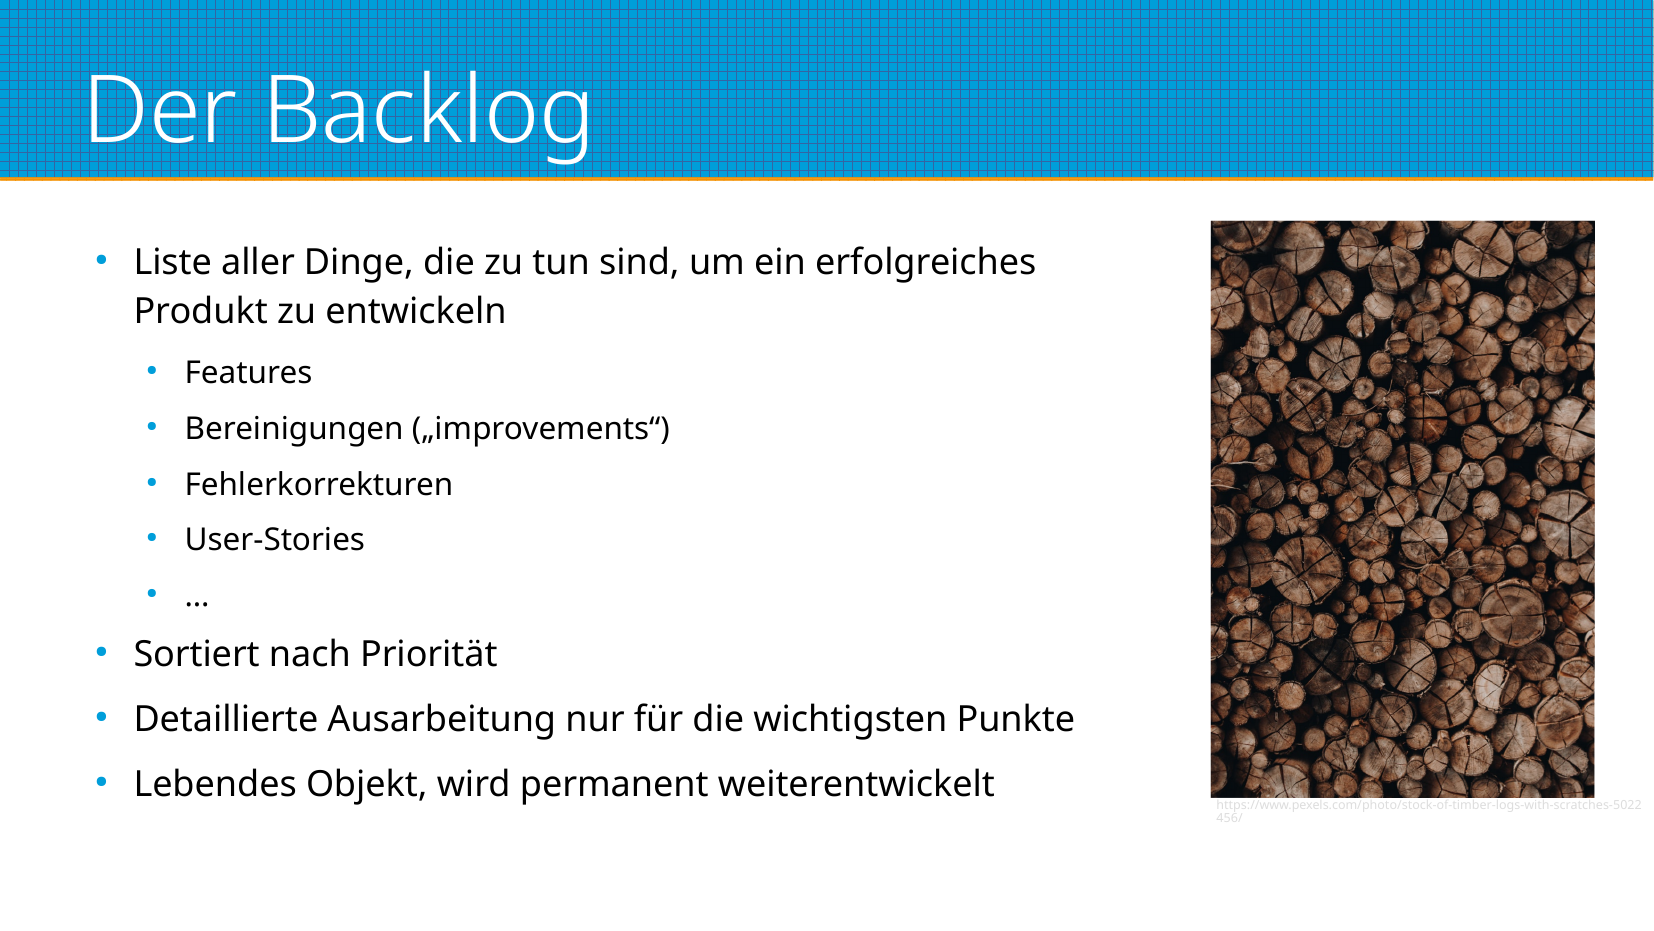

# Der Backlog
Liste aller Dinge, die zu tun sind, um ein erfolgreiches Produkt zu entwickeln
Features
Bereinigungen („improvements“)
Fehlerkorrekturen
User-Stories
…
Sortiert nach Priorität
Detaillierte Ausarbeitung nur für die wichtigsten Punkte
Lebendes Objekt, wird permanent weiterentwickelt
https://www.pexels.com/photo/stock-of-timber-logs-with-scratches-5022456/